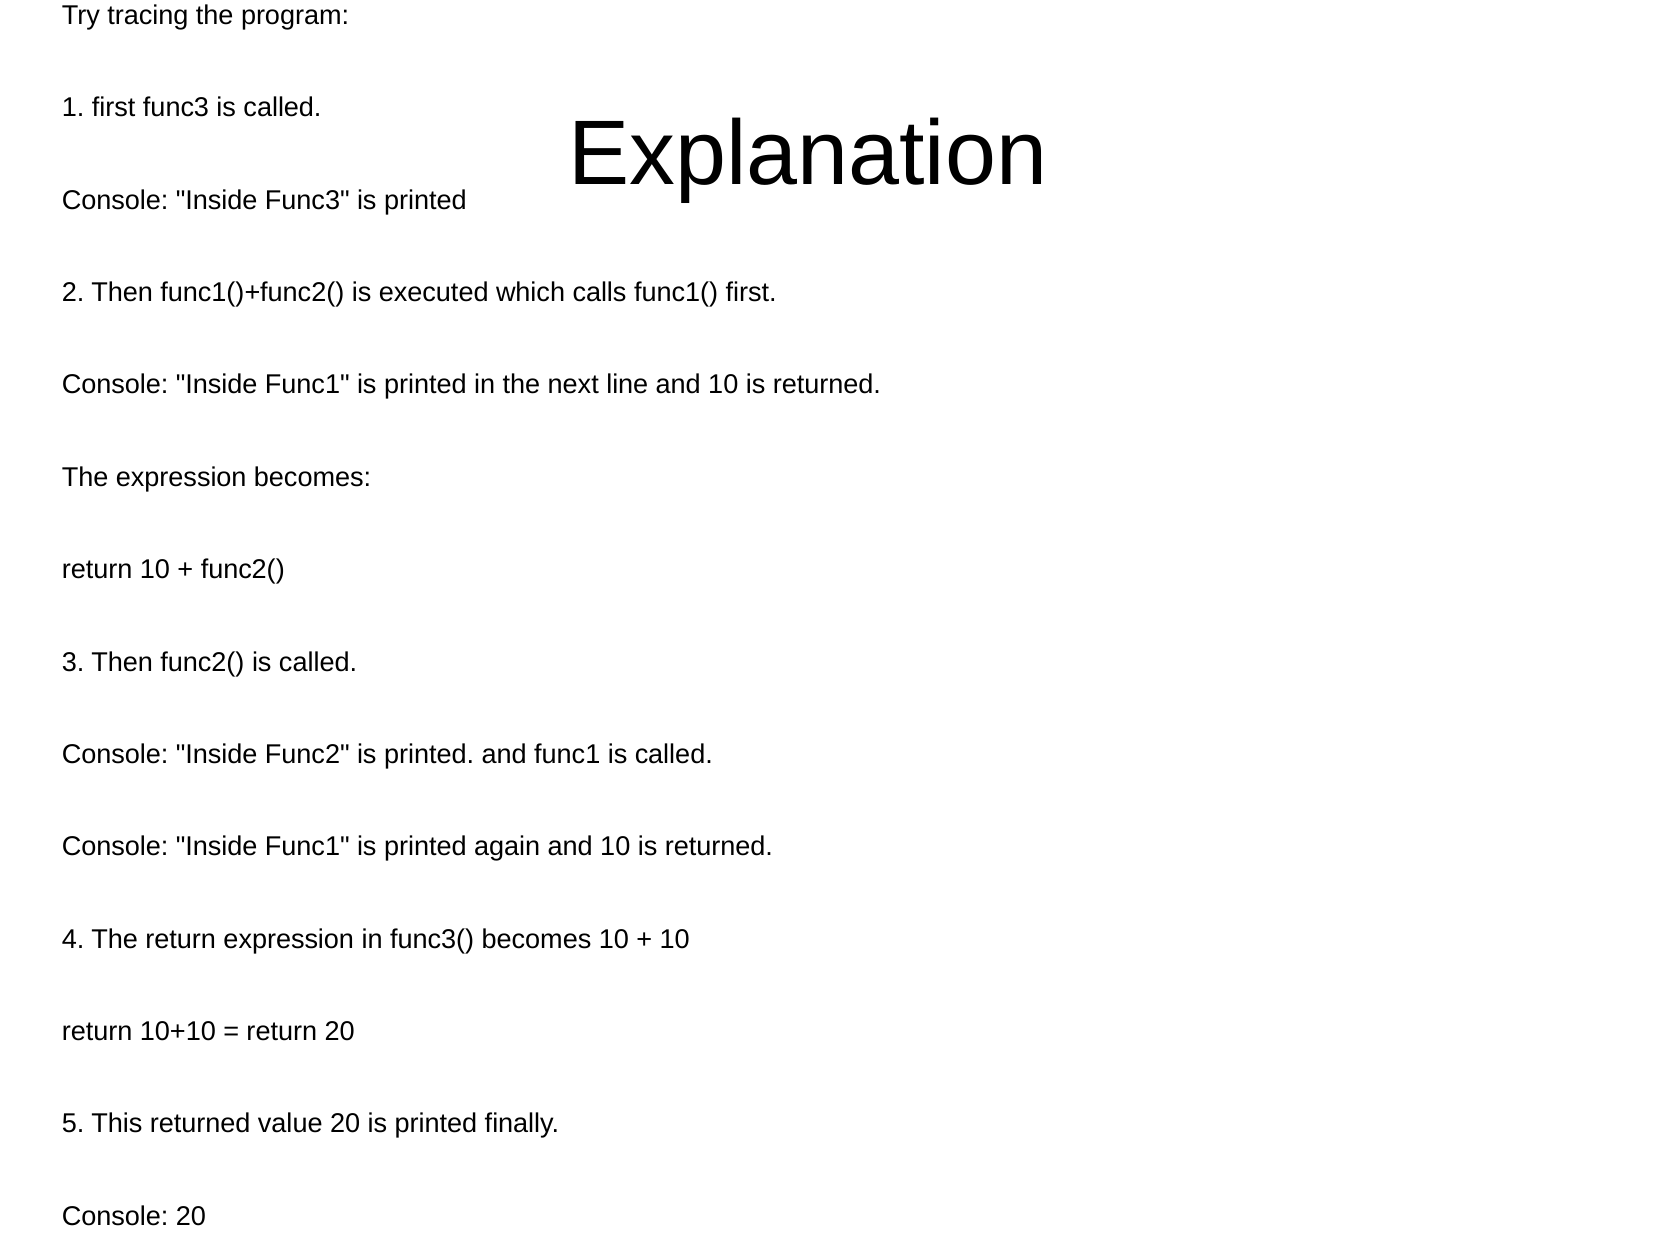

Try tracing the program:
1. first func3 is called.
Console: "Inside Func3" is printed
2. Then func1()+func2() is executed which calls func1() first.
Console: "Inside Func1" is printed in the next line and 10 is returned.
The expression becomes:
return 10 + func2()
3. Then func2() is called.
Console: "Inside Func2" is printed. and func1 is called.
Console: "Inside Func1" is printed again and 10 is returned.
4. The return expression in func3() becomes 10 + 10
return 10+10 = return 20
5. This returned value 20 is printed finally.
Console: 20
# Explanation